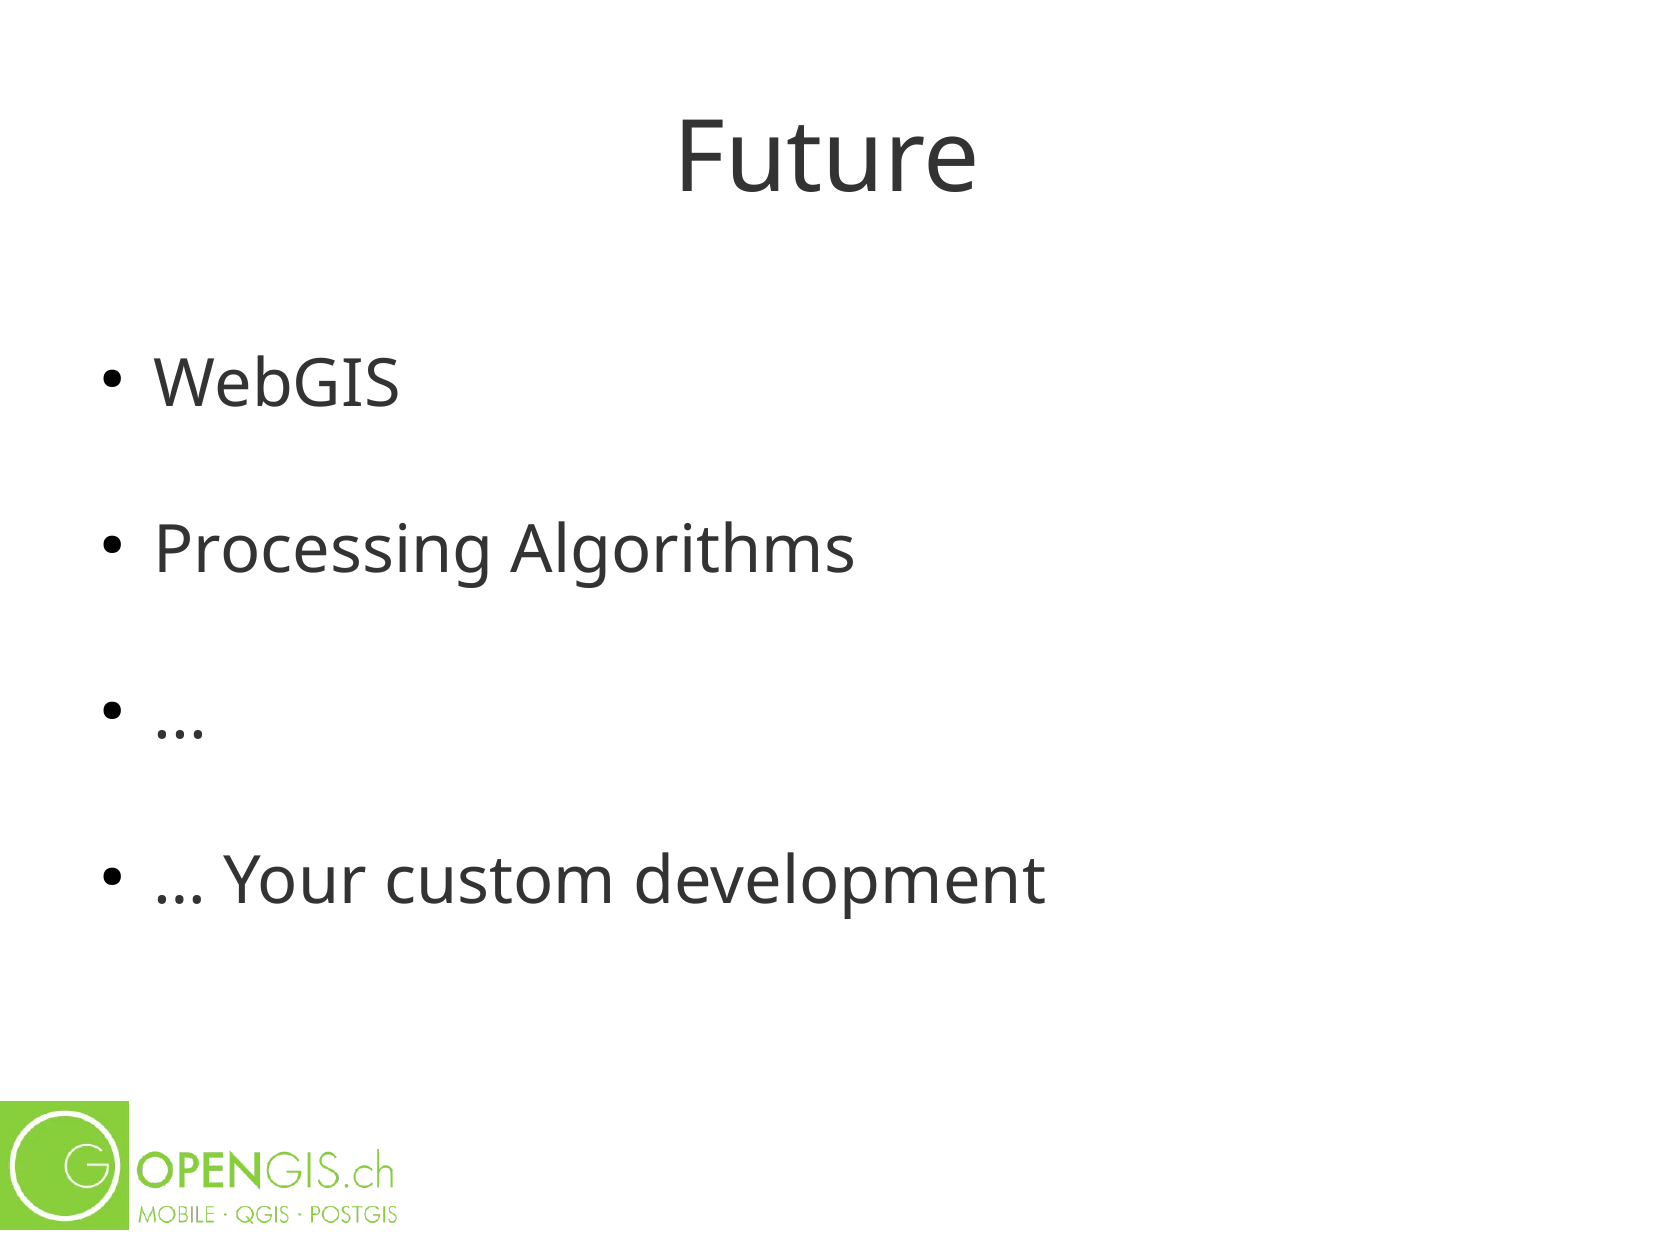

# Future
WebGIS
Processing Algorithms
...
… Your custom development